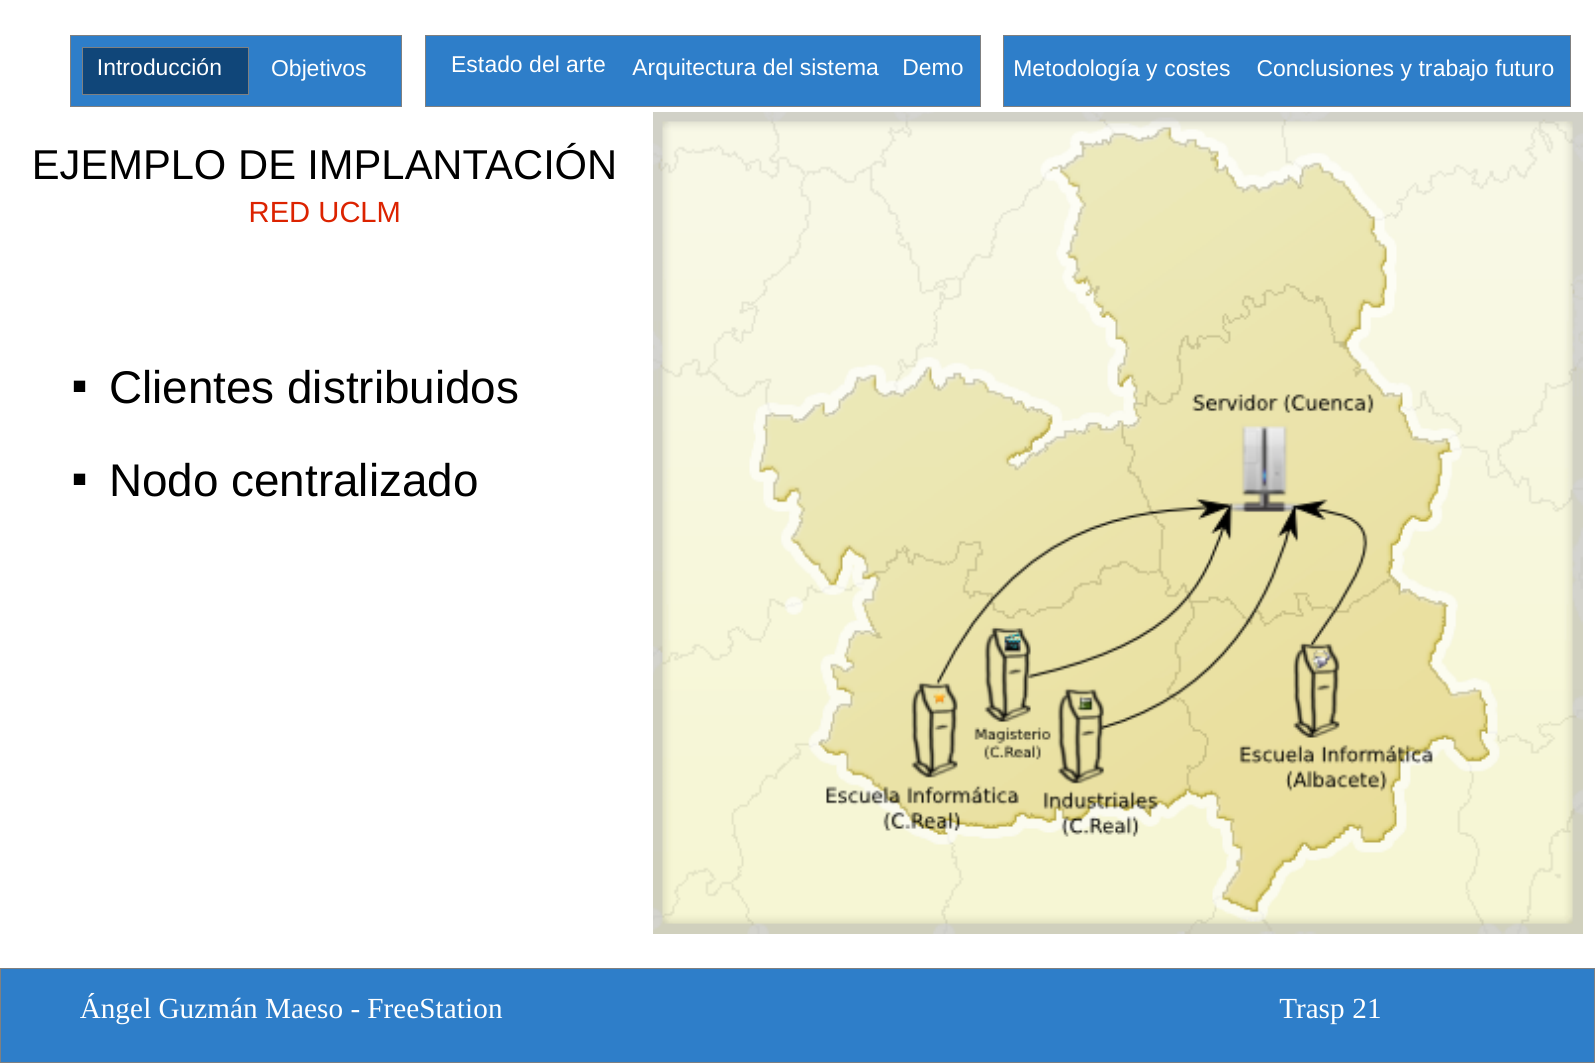

Arquitectura del sistema
Estado del arte
Demo
# Introducción
Metodología y costes
Conclusiones y trabajo futuro
Objetivos
Estado del arte
Arquitectura del sistema
Demo
EJEMPLO DE IMPLANTACIÓN
RED UCLM
Clientes distribuidos
Nodo centralizado
21